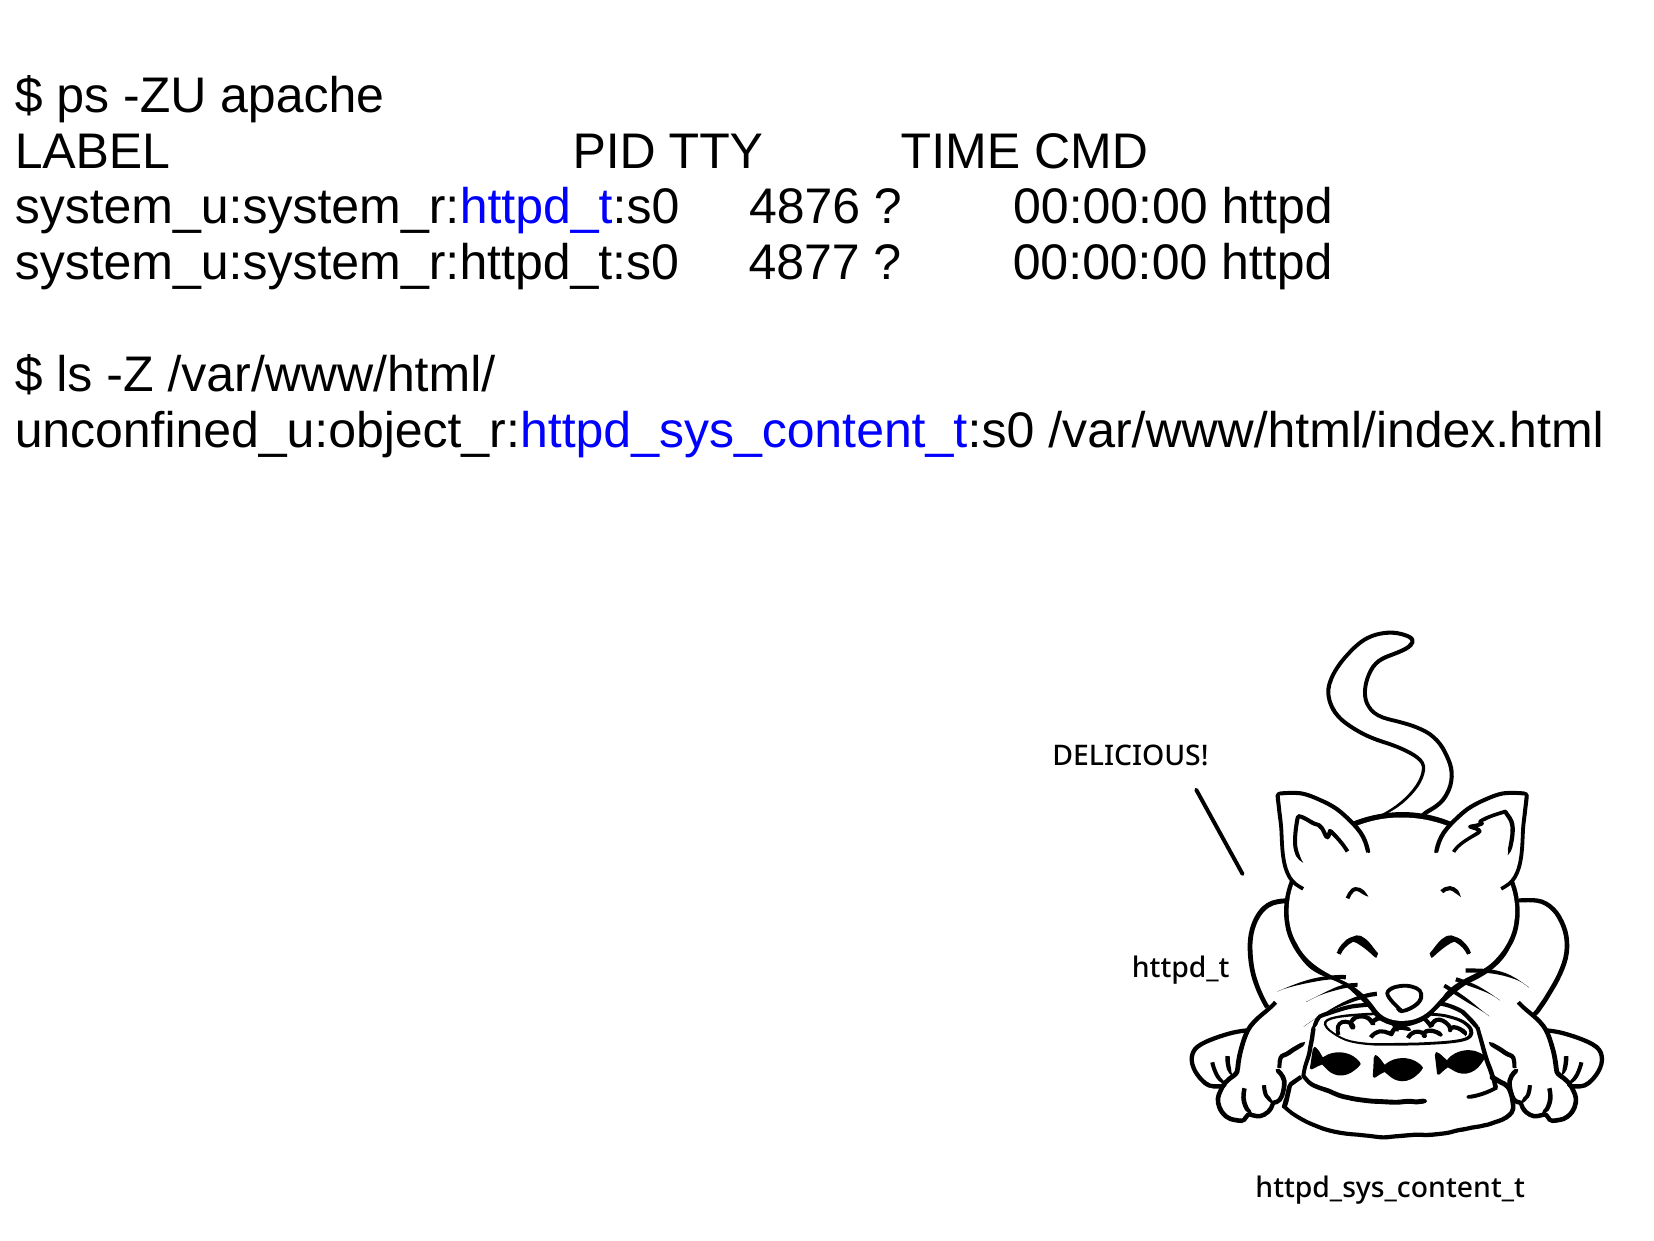

$ ps -ZU apache
LABEL PID TTY TIME CMD
system_u:system_r:httpd_t:s0 4876 ? 00:00:00 httpd
system_u:system_r:httpd_t:s0 4877 ? 00:00:00 httpd
$ ls -Z /var/www/html/
unconfined_u:object_r:httpd_sys_content_t:s0 /var/www/html/index.html